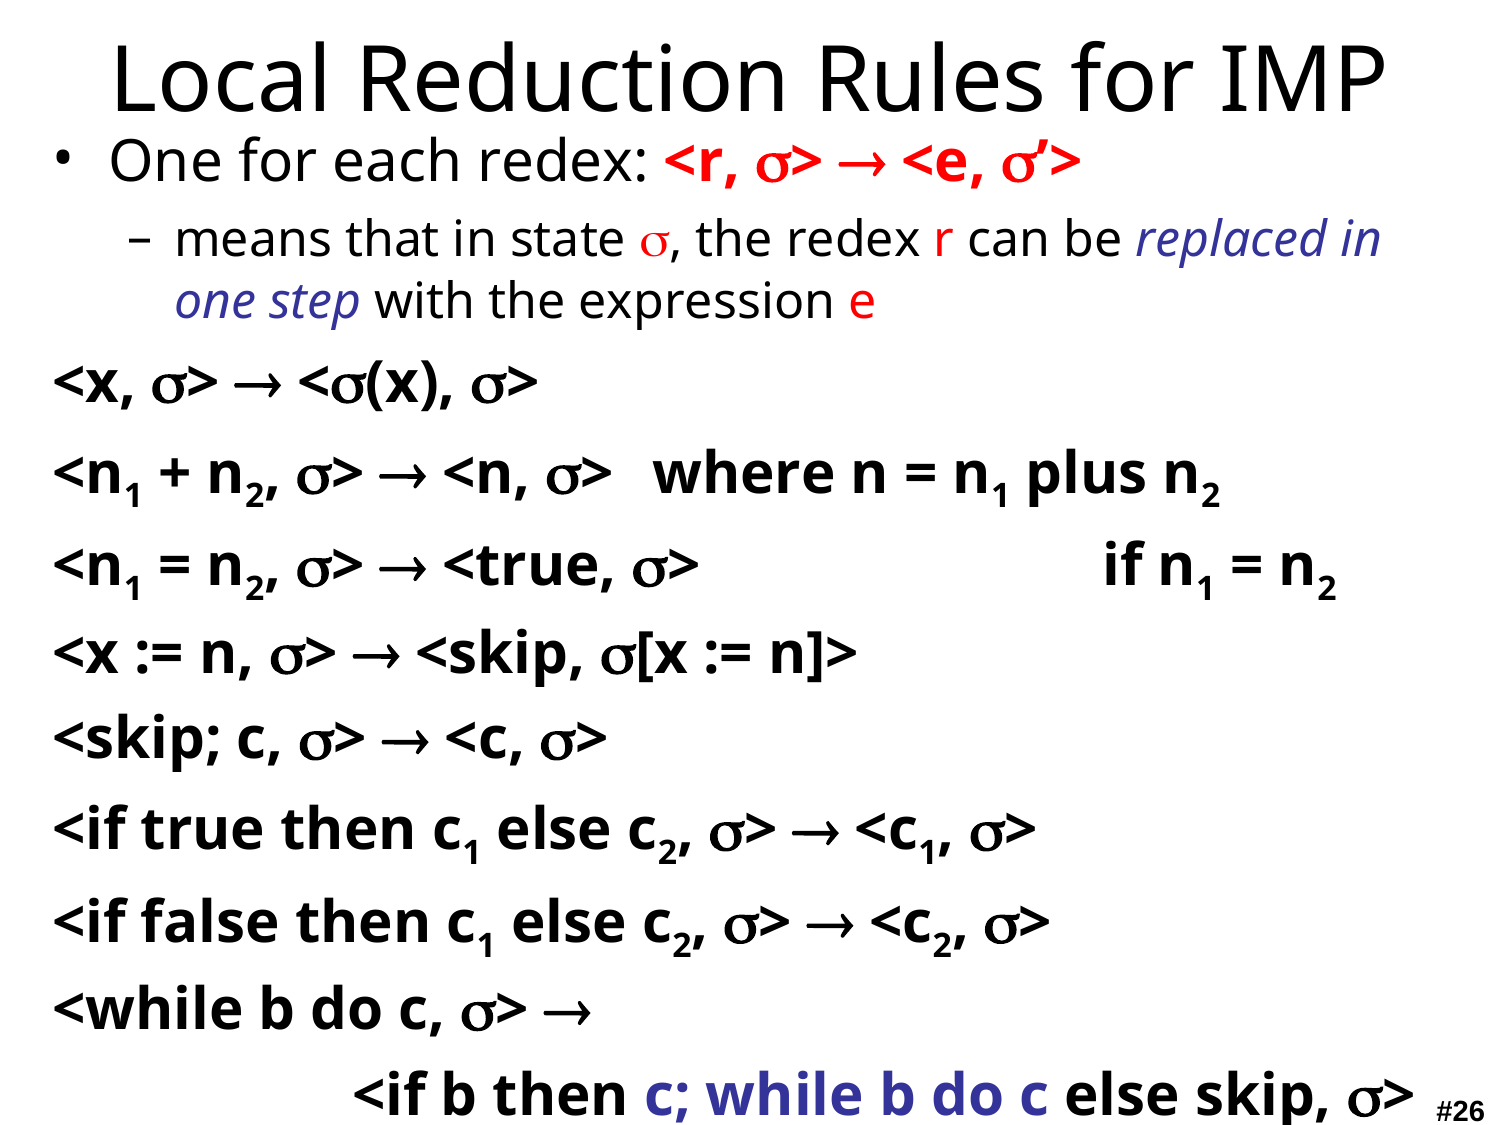

# Local Reduction Rules for IMP
One for each redex: <r, >  <e, ’>
means that in state , the redex r can be replaced in one step with the expression e
<x, >  <(x), >
<n1 + n2, >  <n, >	where n = n1 plus n2
<n1 = n2, >  <true, > 		if n1 = n2
<x := n, >  <skip, [x := n]>
<skip; c, >  <c, >
<if true then c1 else c2, >  <c1, >
<if false then c1 else c2, >  <c2, >
<while b do c, > 
			<if b then c; while b do c else skip, >
26